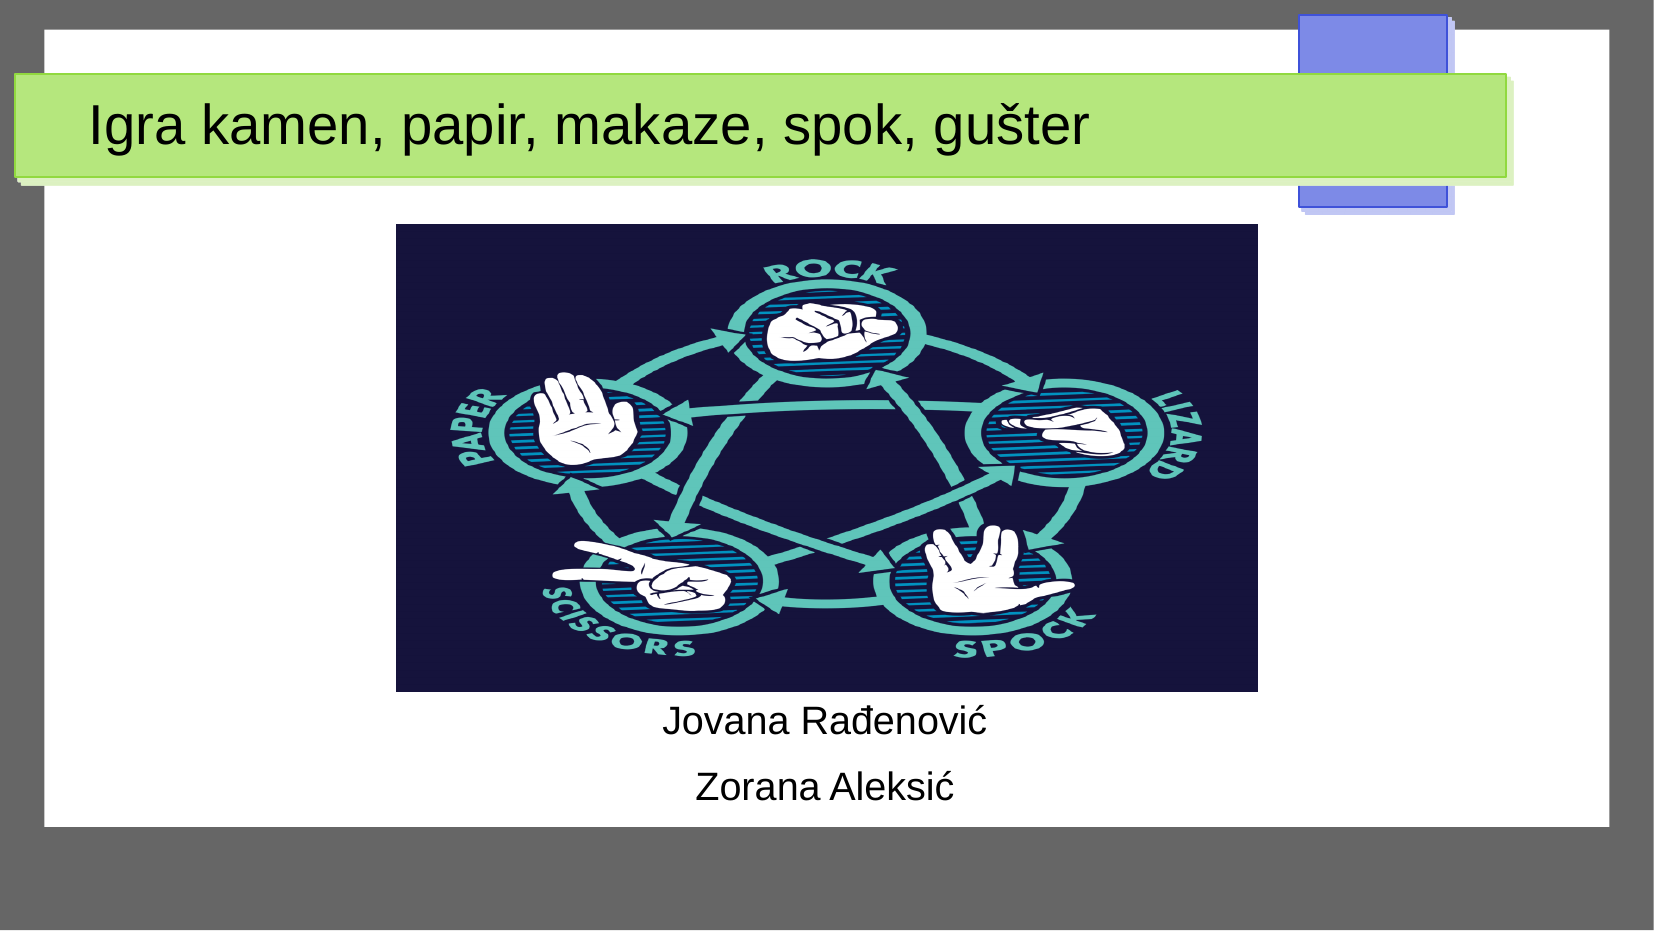

# Igra kamen, papir, makaze, spok, gušter
Jovana Rađenović
Zorana Aleksić